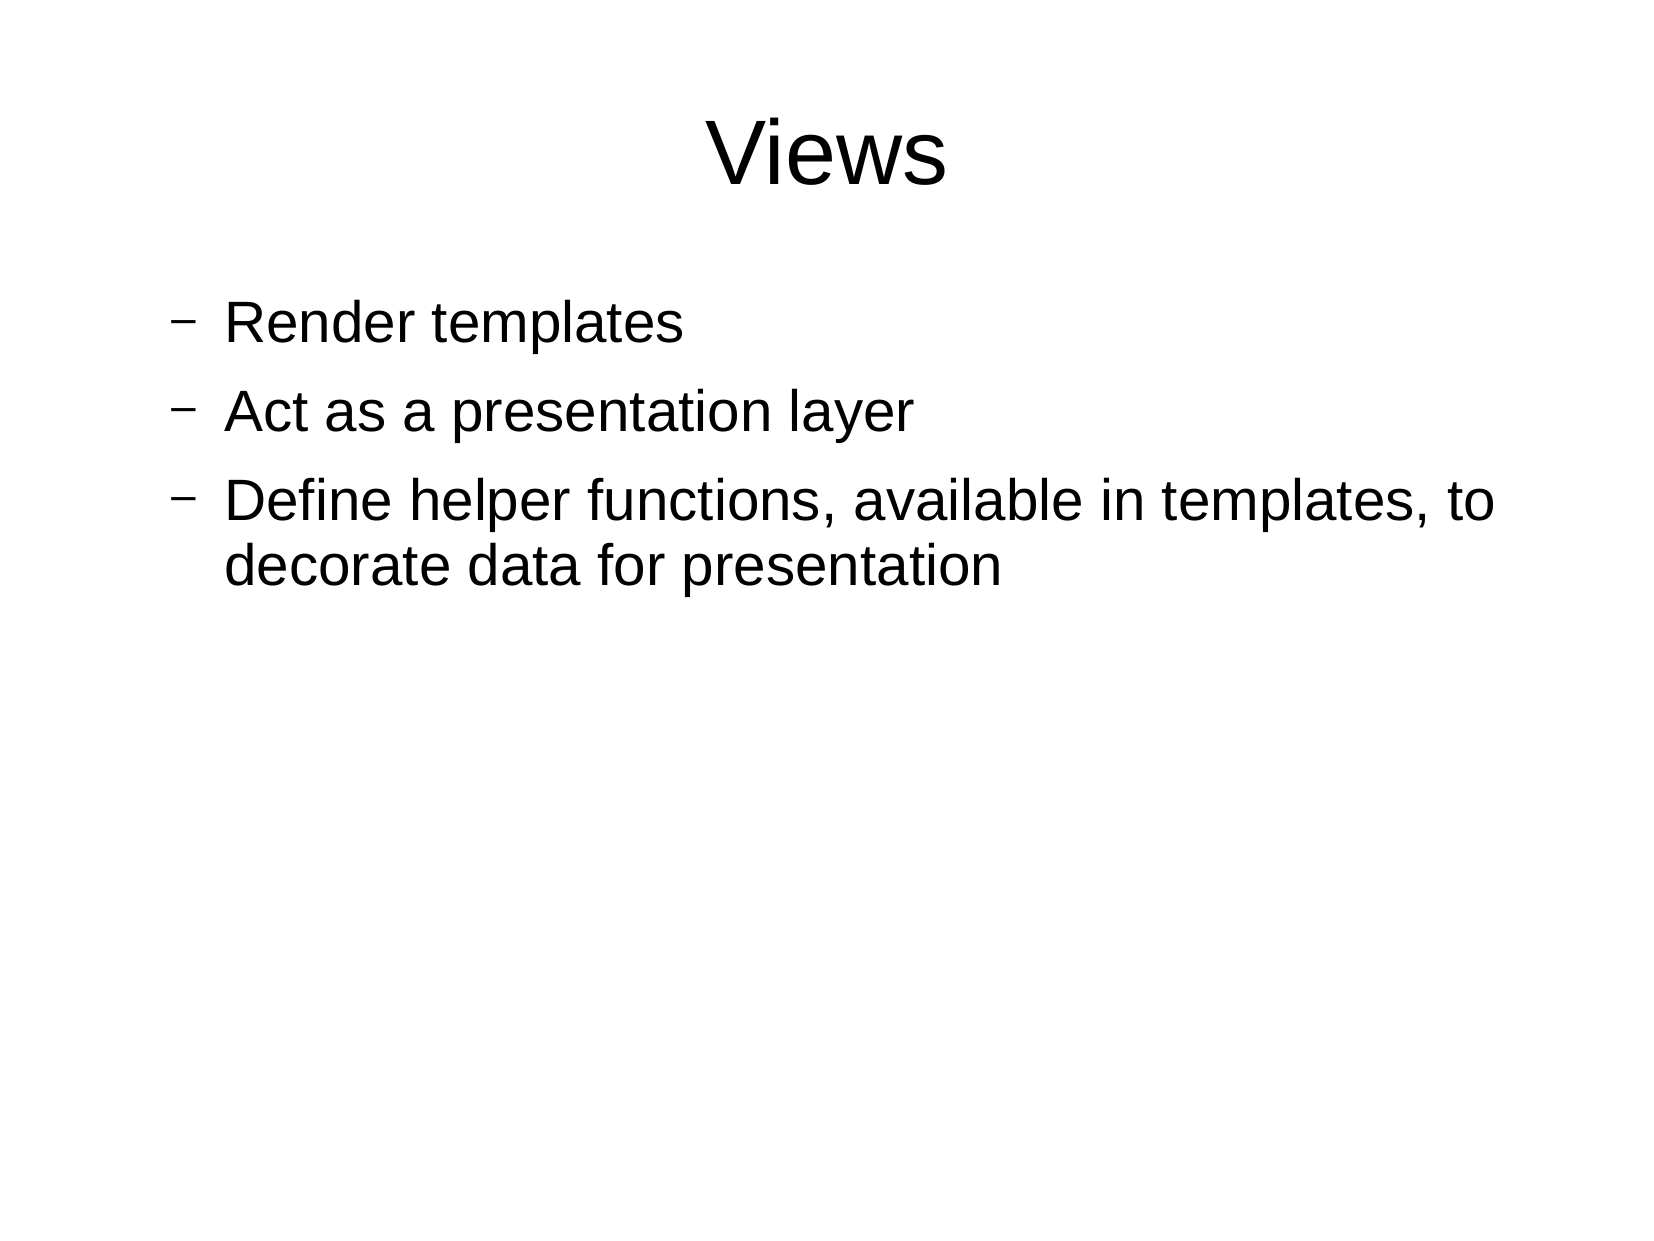

# Views
Render templates
Act as a presentation layer
Define helper functions, available in templates, to decorate data for presentation